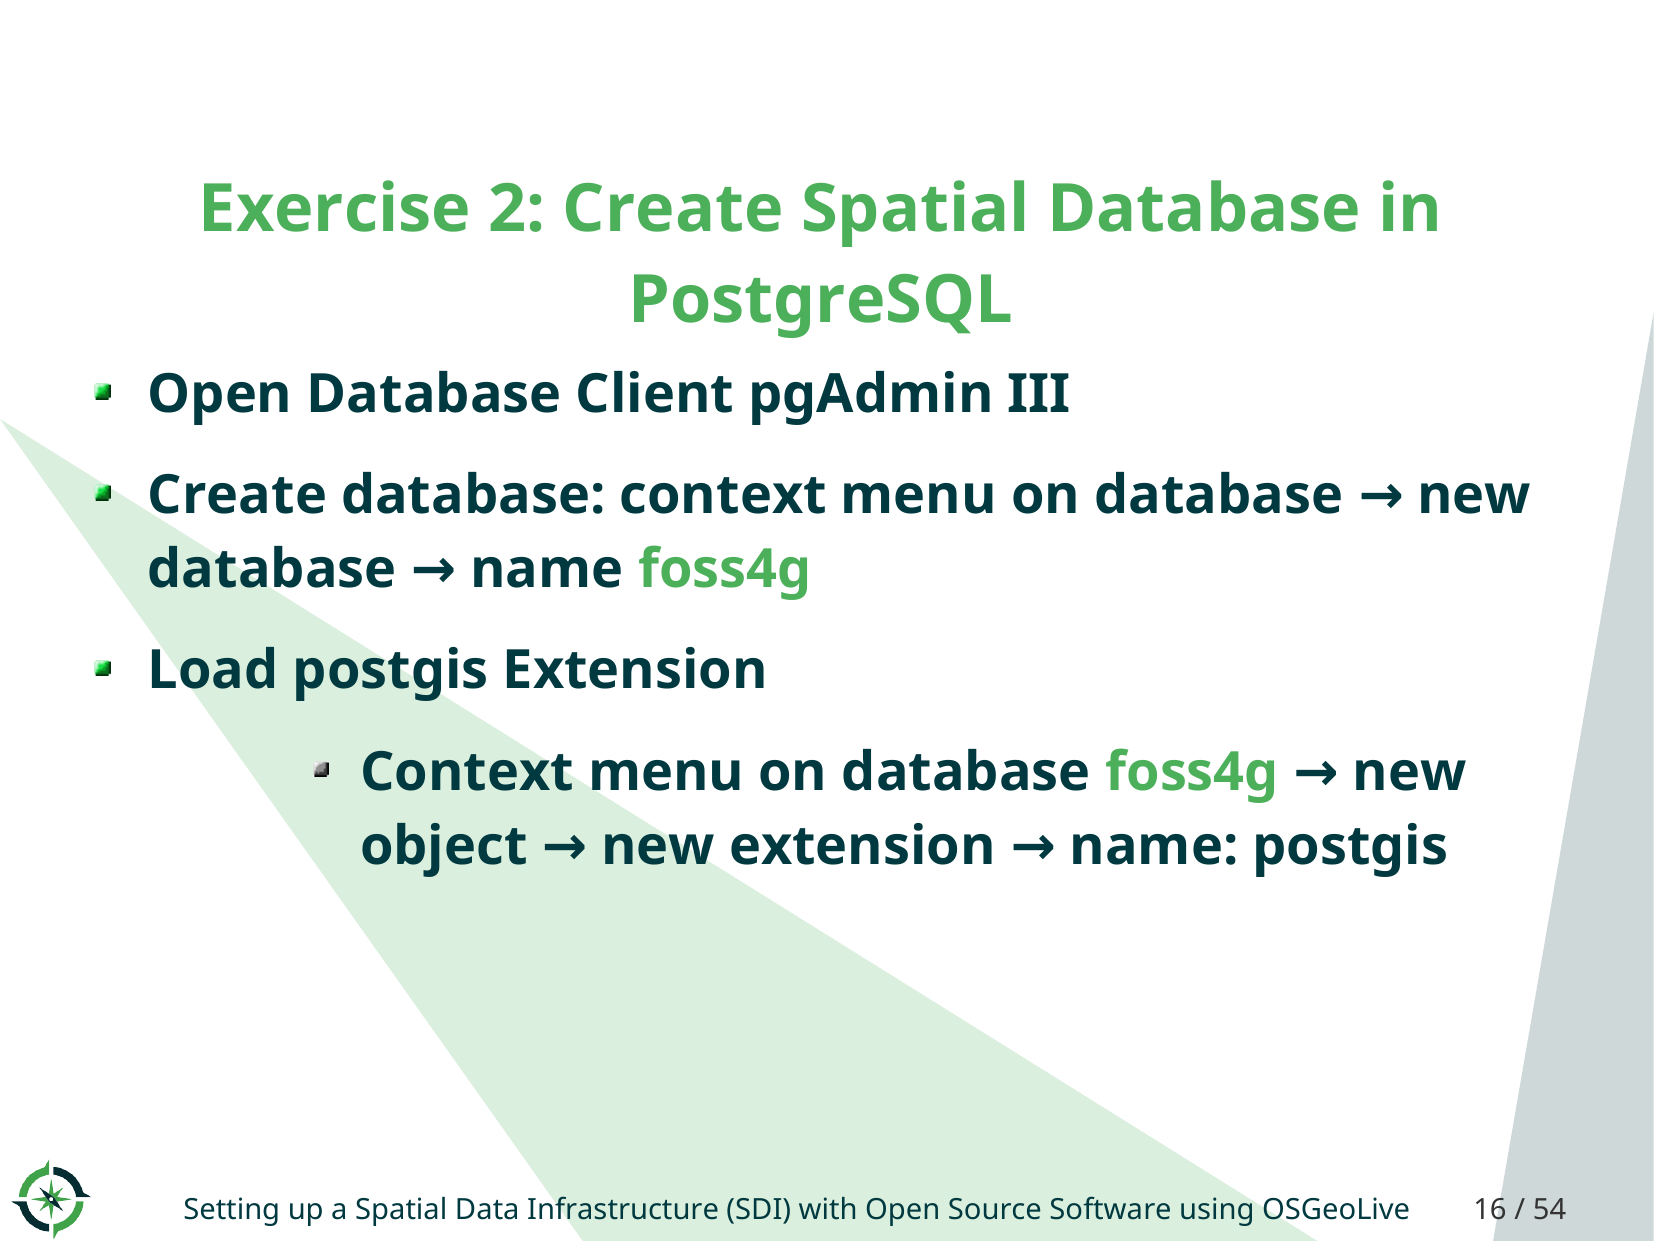

# Exercise 2: Create Spatial Database in PostgreSQL
Open Database Client pgAdmin III
Create database: context menu on database → new database → name foss4g
Load postgis Extension
Context menu on database foss4g → new object → new extension → name: postgis